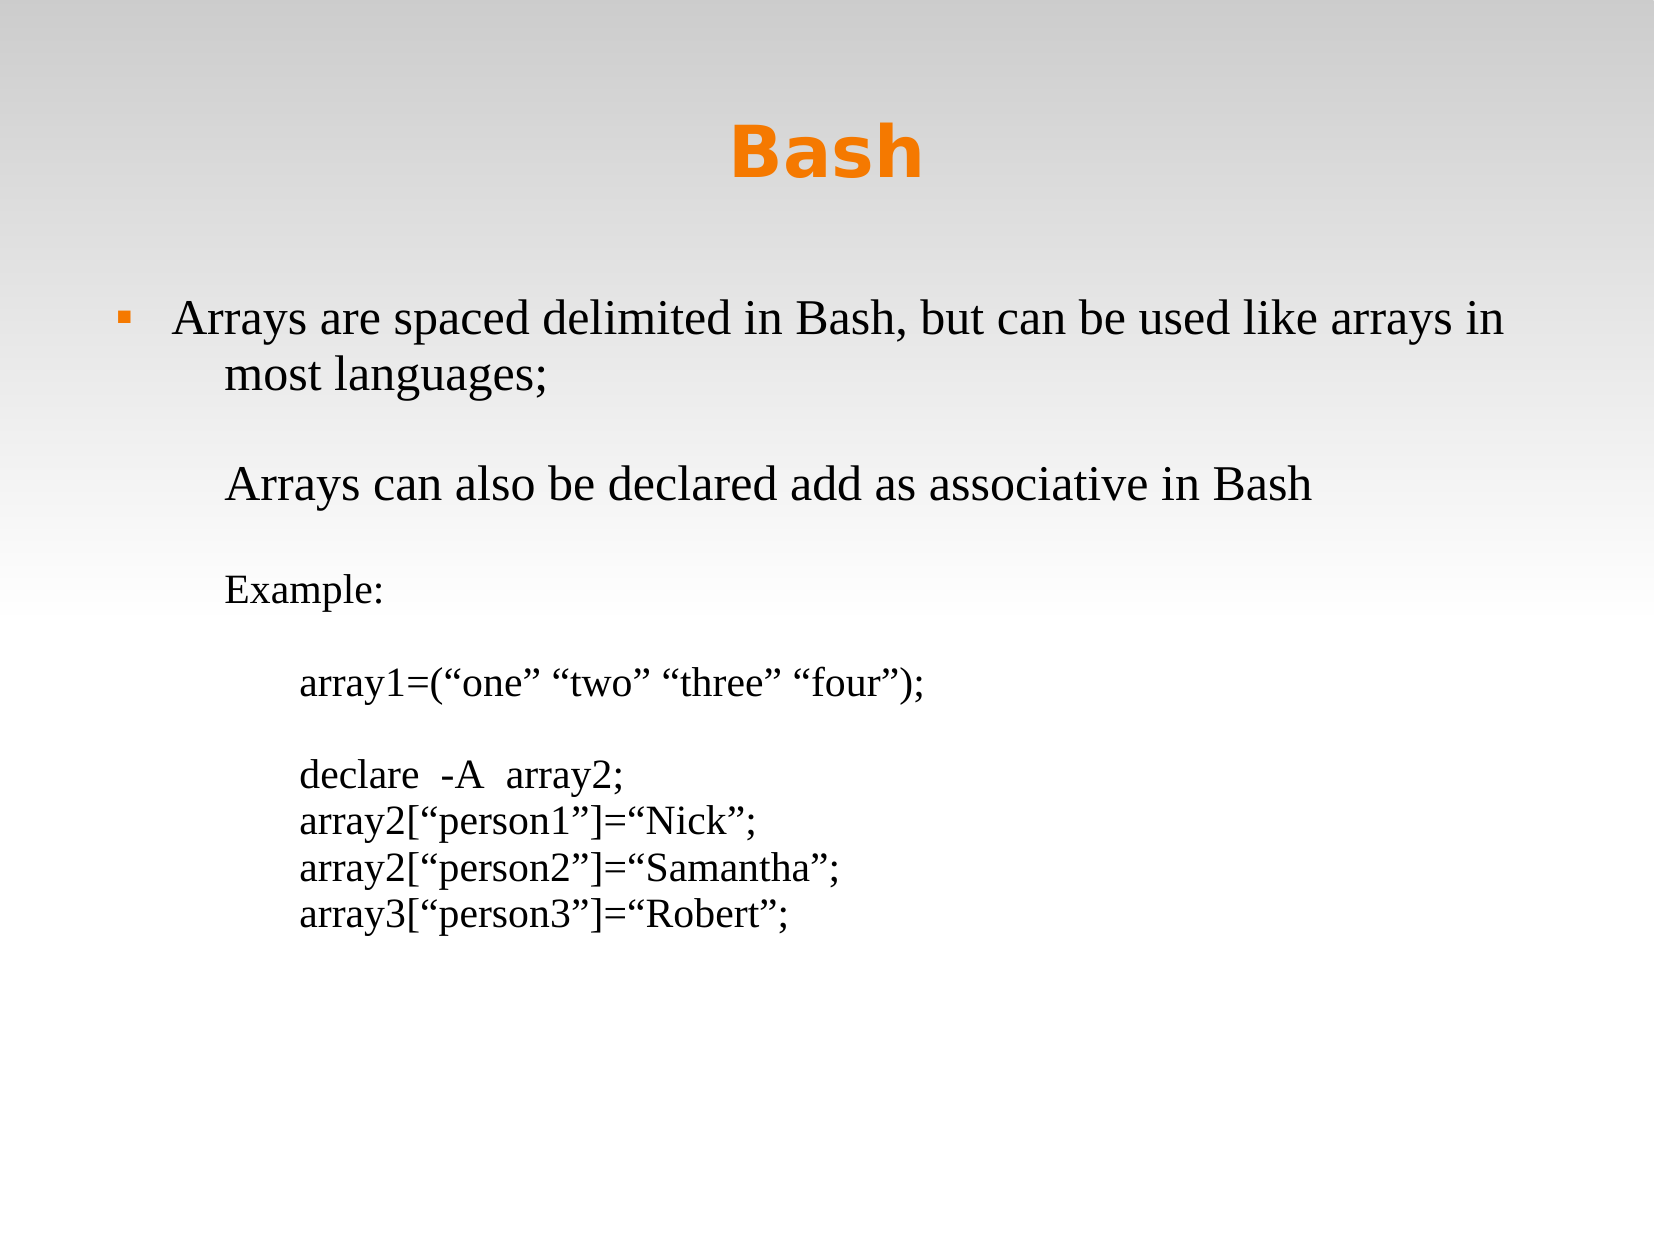

# Bash
Arrays are spaced delimited in Bash, but can be used like arrays in most languages;
Arrays can also be declared add as associative in Bash
Example:
	array1=(“one” “two” “three” “four”);
	declare -A array2;
	array2[“person1”]=“Nick”;
	array2[“person2”]=“Samantha”;
	array3[“person3”]=“Robert”;